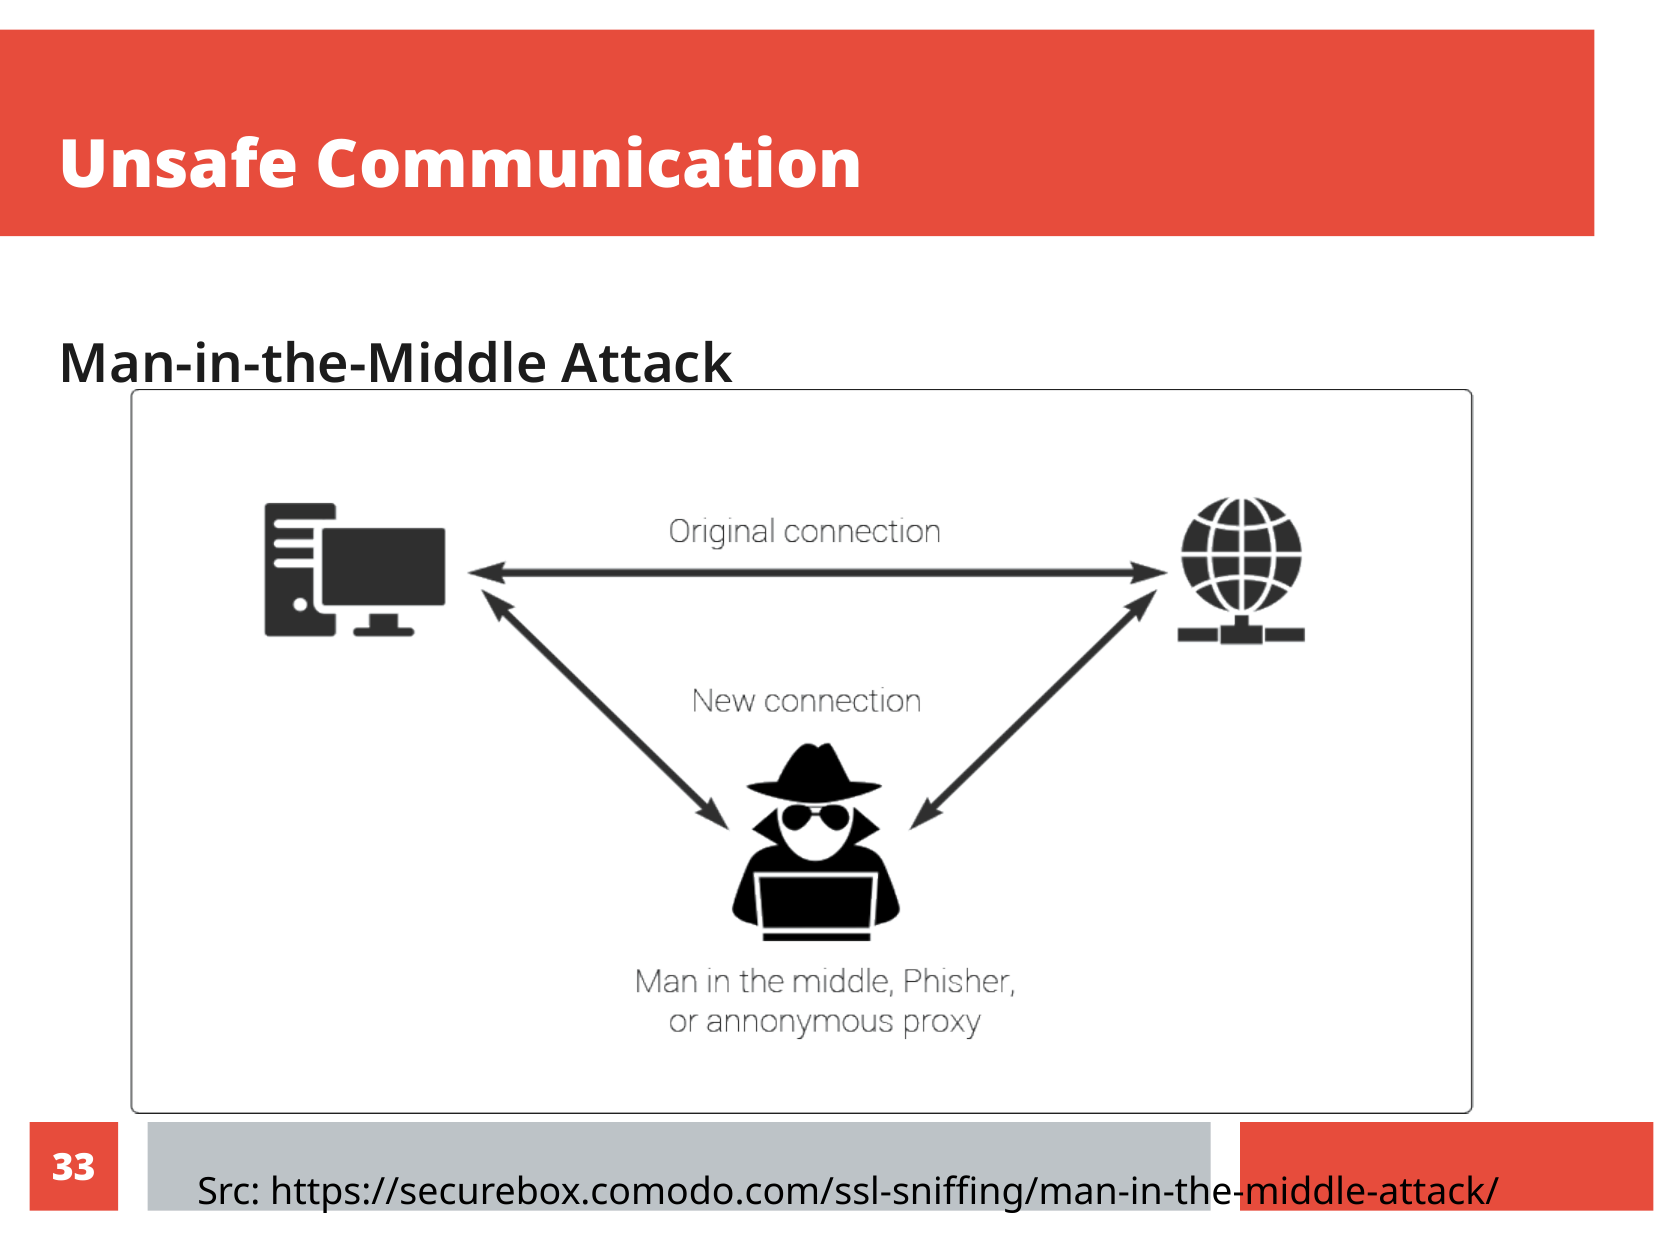

# Unsafe Communication
Man-in-the-Middle Attack
33
Src: https://securebox.comodo.com/ssl-sniffing/man-in-the-middle-attack/